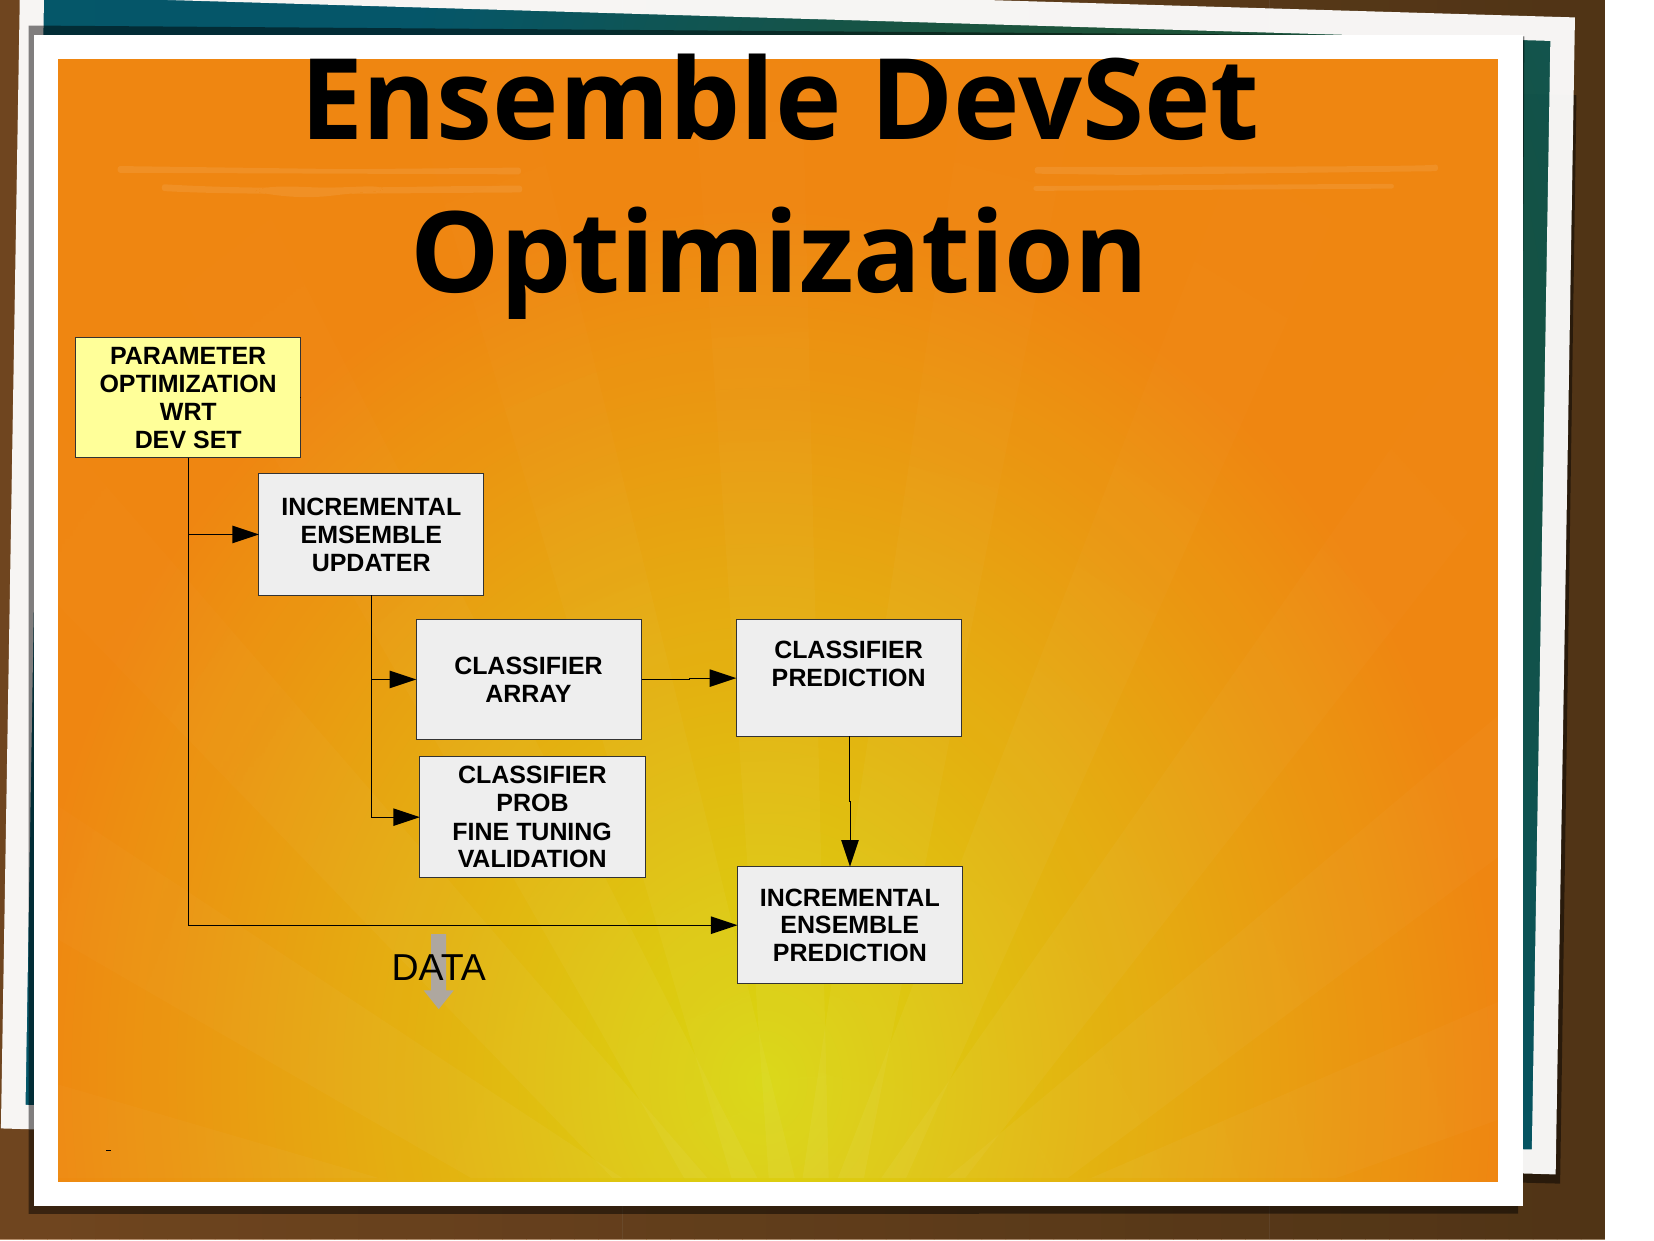

# Ensemble DevSet Optimization
PARAMETER
OPTIMIZATION
WRT
DEV SET
INCREMENTAL
EMSEMBLE
UPDATER
CLASSIFIER
ARRAY
CLASSIFIER
PREDICTION
CLASSIFIER
PROB
FINE TUNING
VALIDATION
INCREMENTAL
ENSEMBLE
PREDICTION
DATA